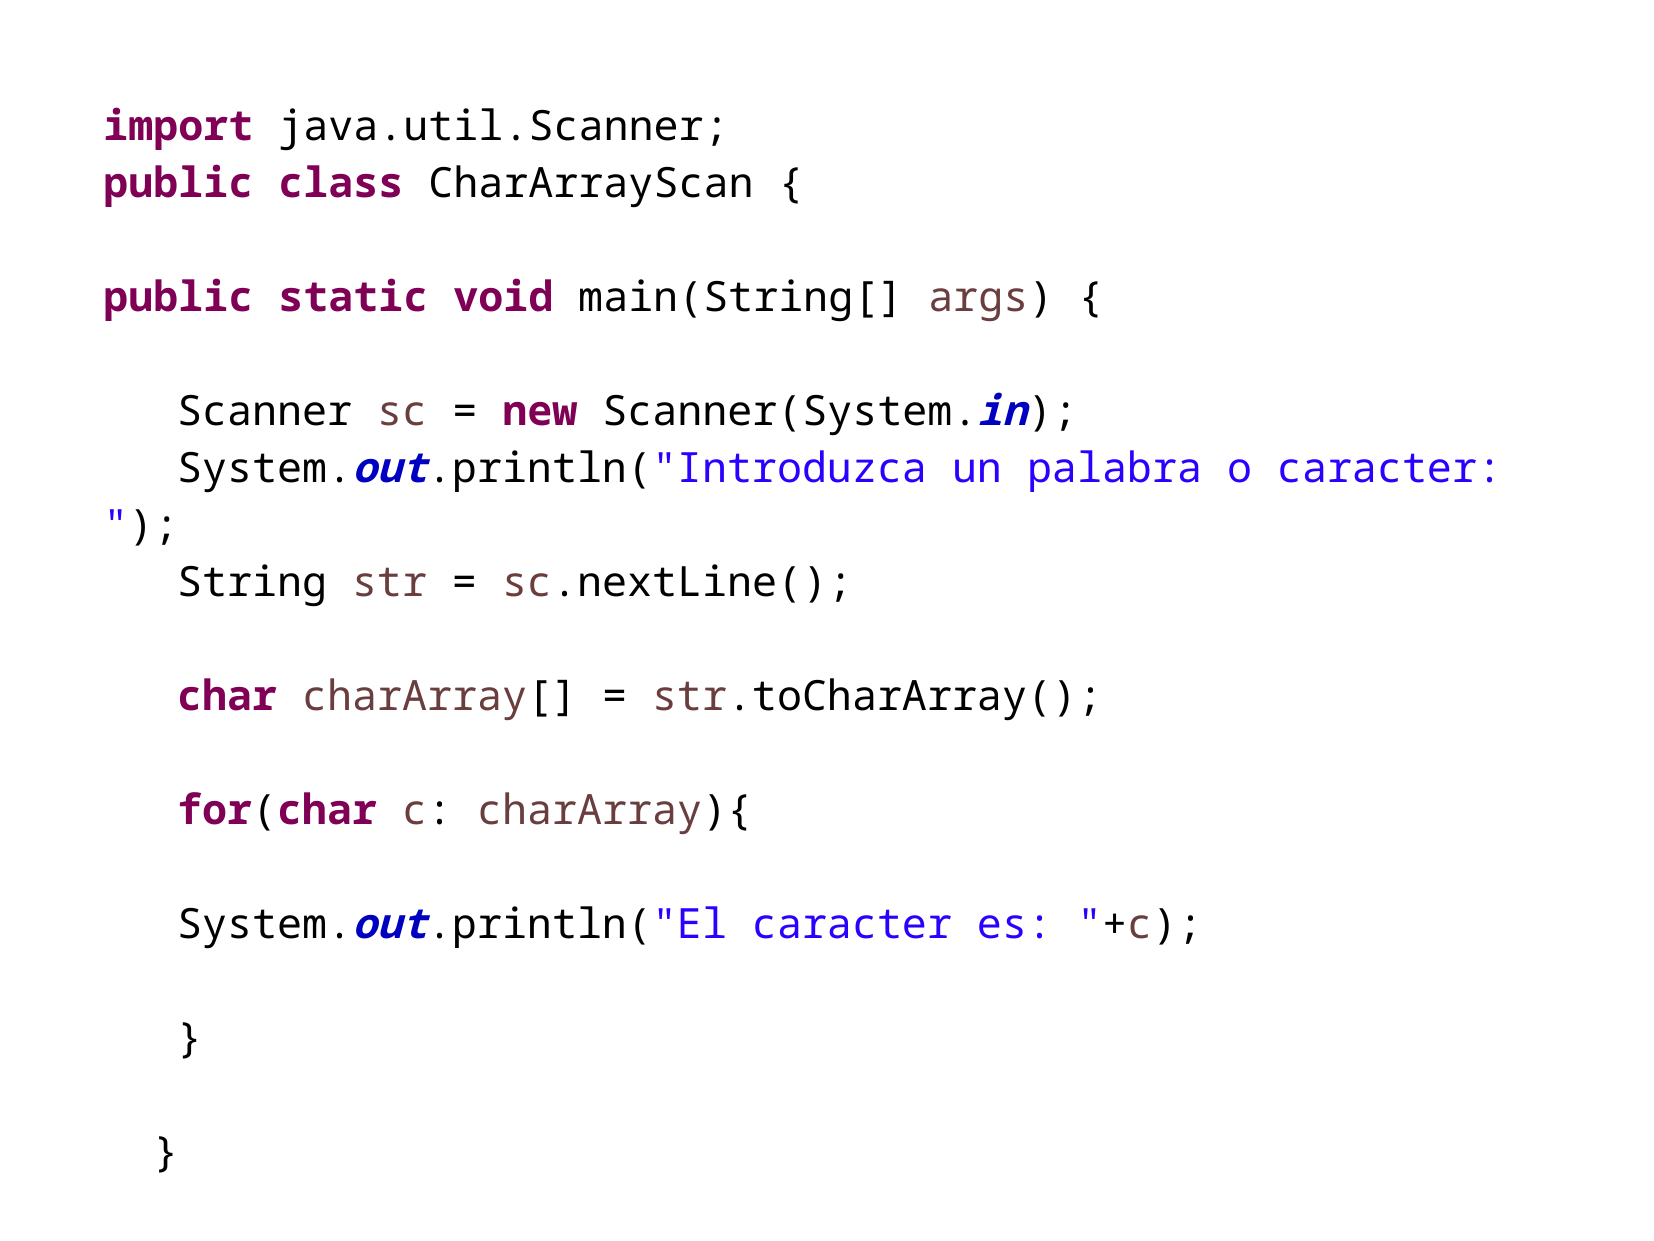

import java.util.Scanner;
public class CharArrayScan {
public static void main(String[] args) {
	Scanner sc = new Scanner(System.in);
	System.out.println("Introduzca un palabra o caracter: ");
	String str = sc.nextLine();
	char charArray[] = str.toCharArray();
	for(char c: charArray){
	System.out.println("El caracter es: "+c);
	}
 }
}